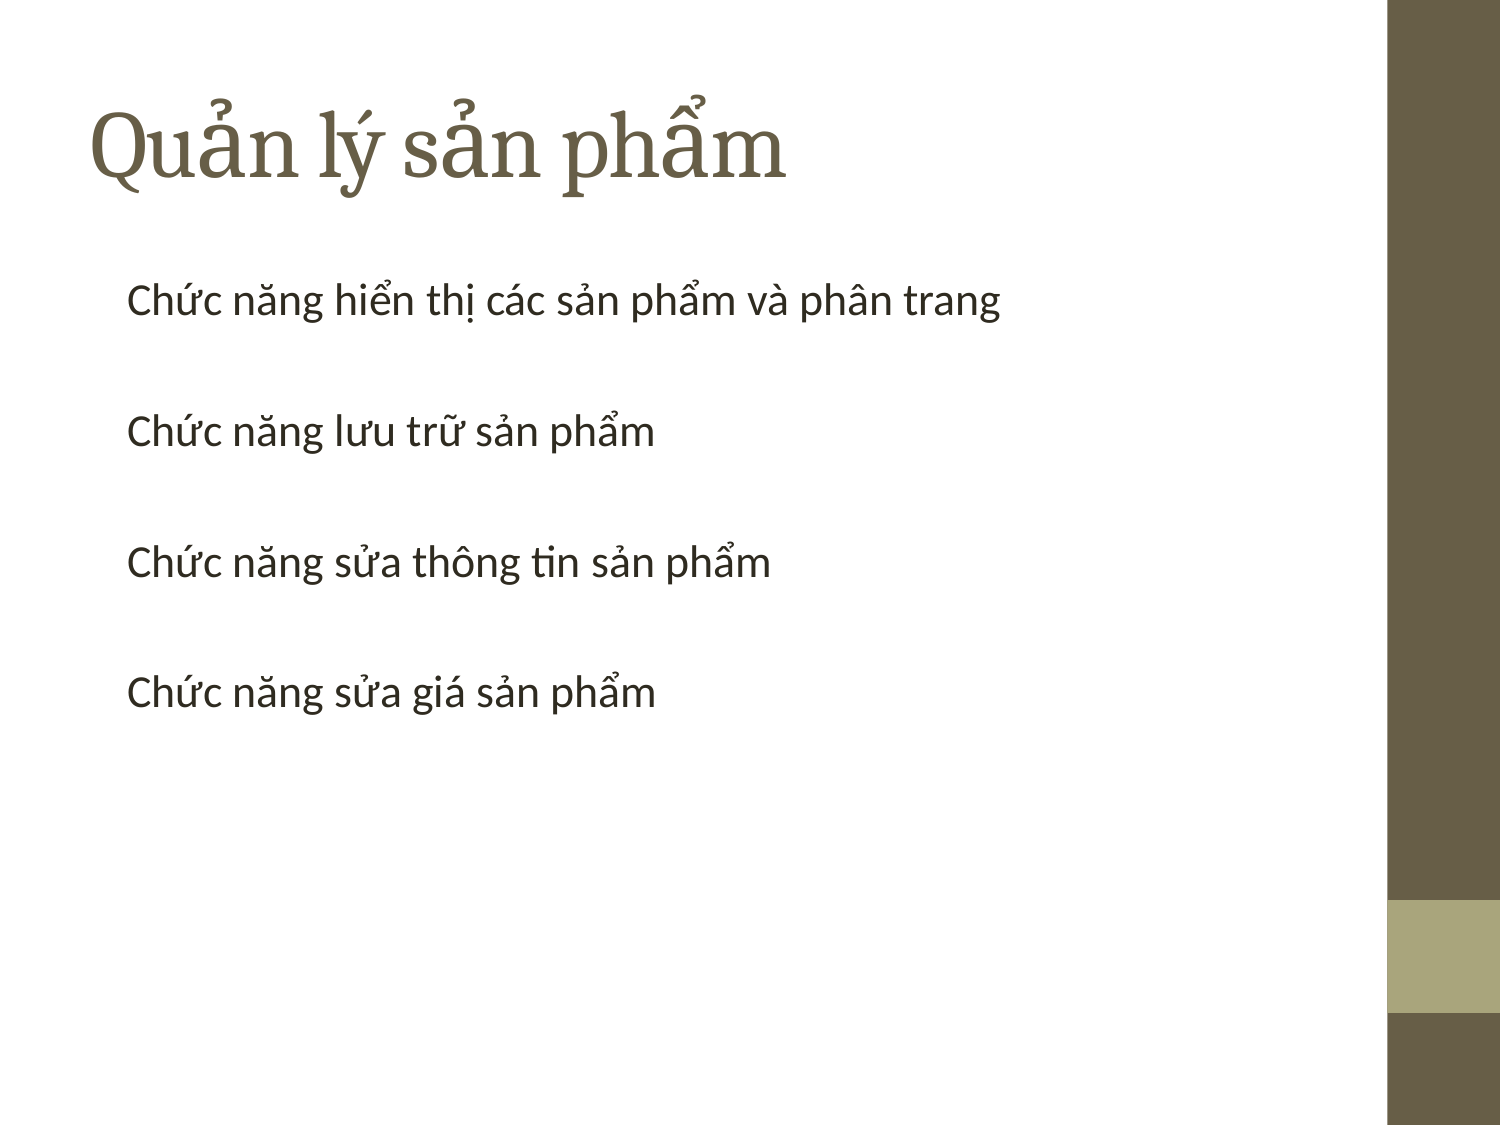

# Quản lý sản phẩm
Chức năng hiển thị các sản phẩm và phân trang
Chức năng lưu trữ sản phẩm
Chức năng sửa thông tin sản phẩm
Chức năng sửa giá sản phẩm